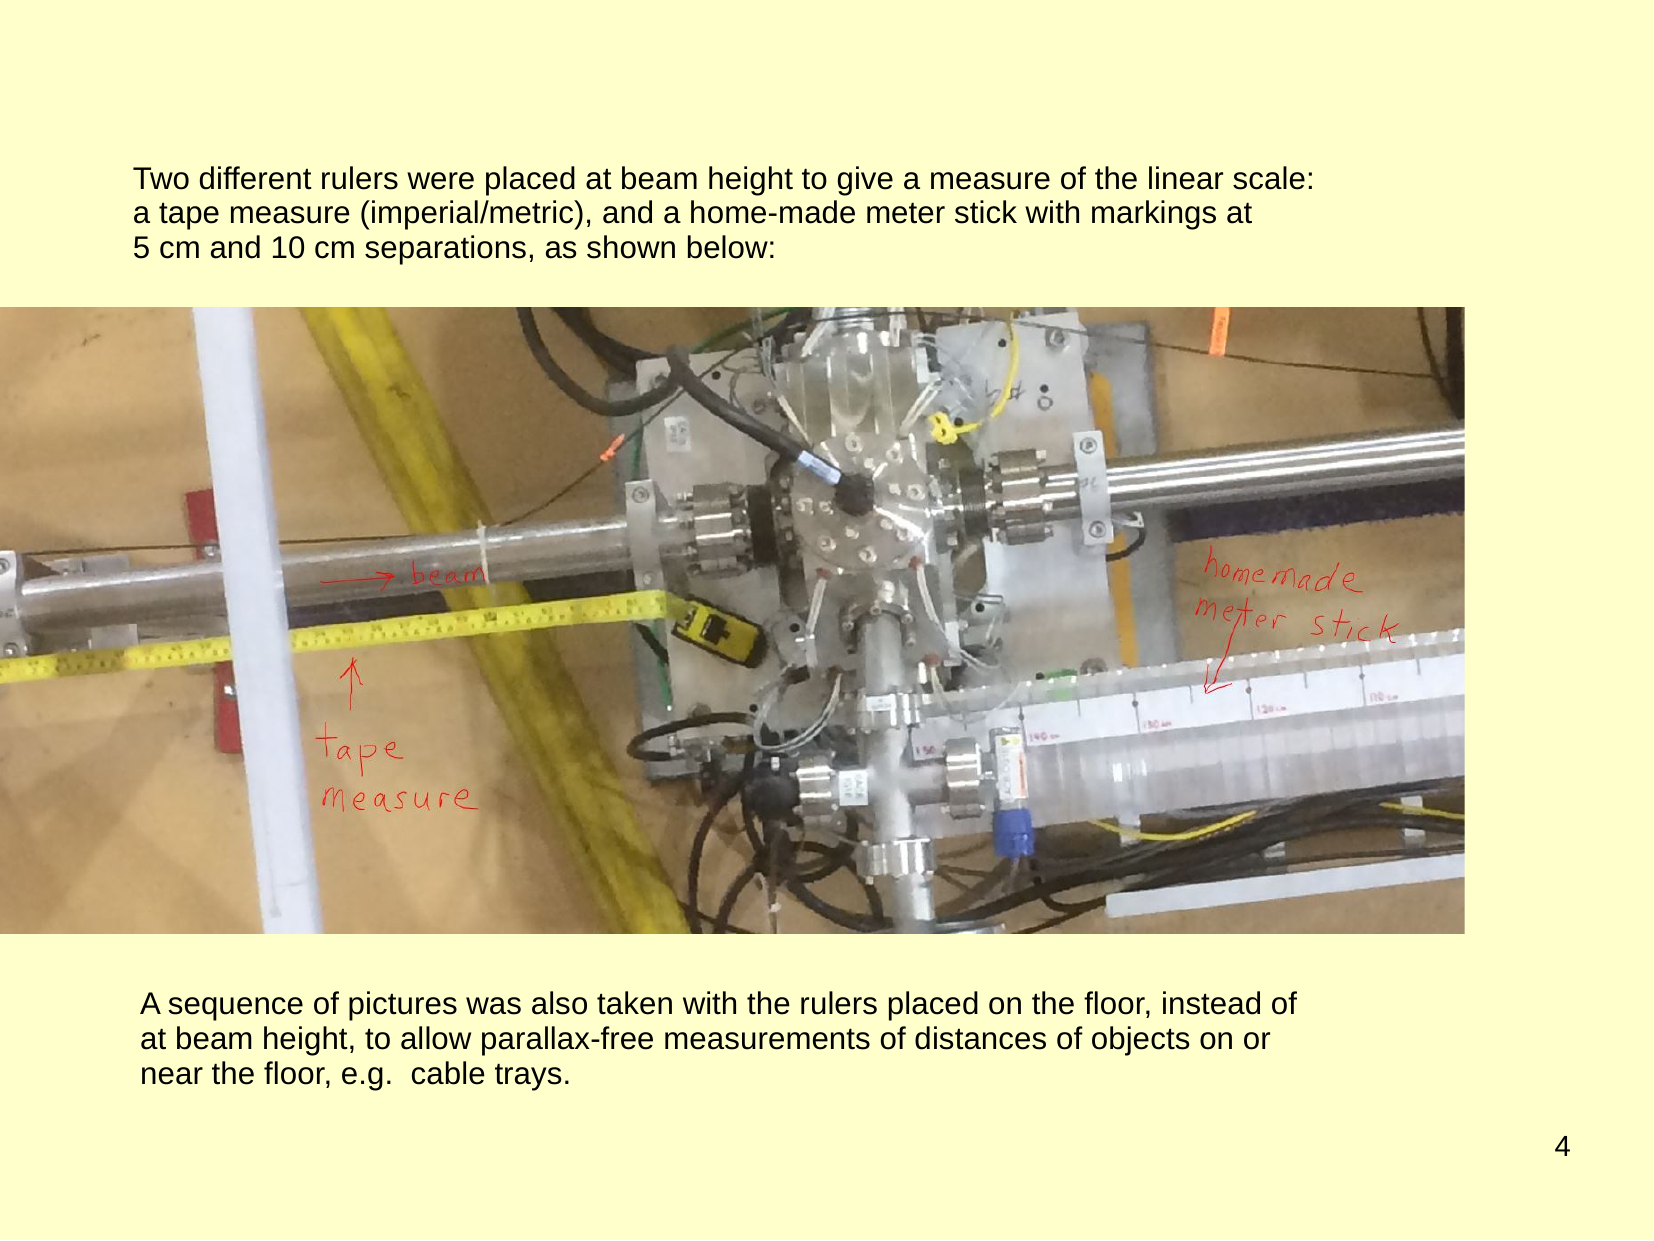

Two different rulers were placed at beam height to give a measure of the linear scale:
a tape measure (imperial/metric), and a home-made meter stick with markings at
5 cm and 10 cm separations, as shown below:
A sequence of pictures was also taken with the rulers placed on the floor, instead of
at beam height, to allow parallax-free measurements of distances of objects on or
near the floor, e.g. cable trays.
4